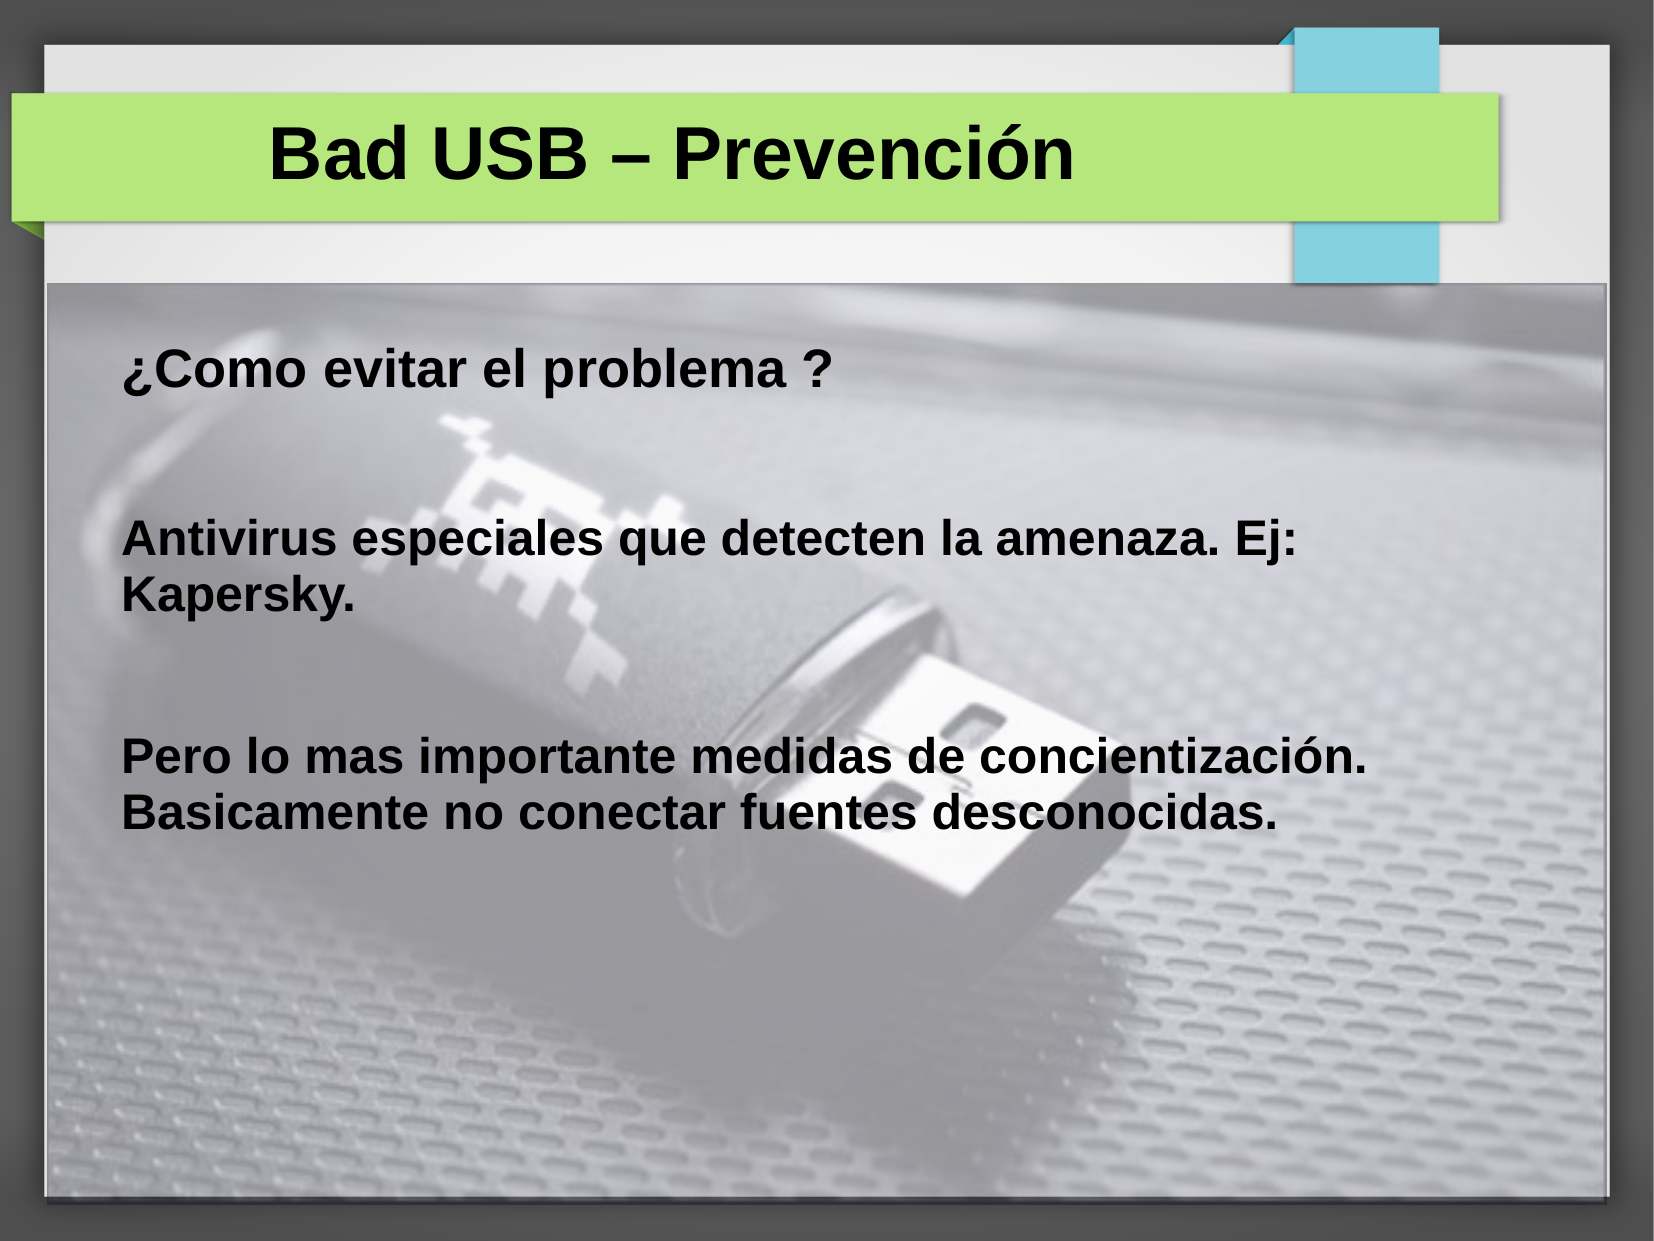

# Bad USB – Prevención
¿Como evitar el problema ?
Antivirus especiales que detecten la amenaza. Ej: Kapersky.
Pero lo mas importante medidas de concientización. Basicamente no conectar fuentes desconocidas.